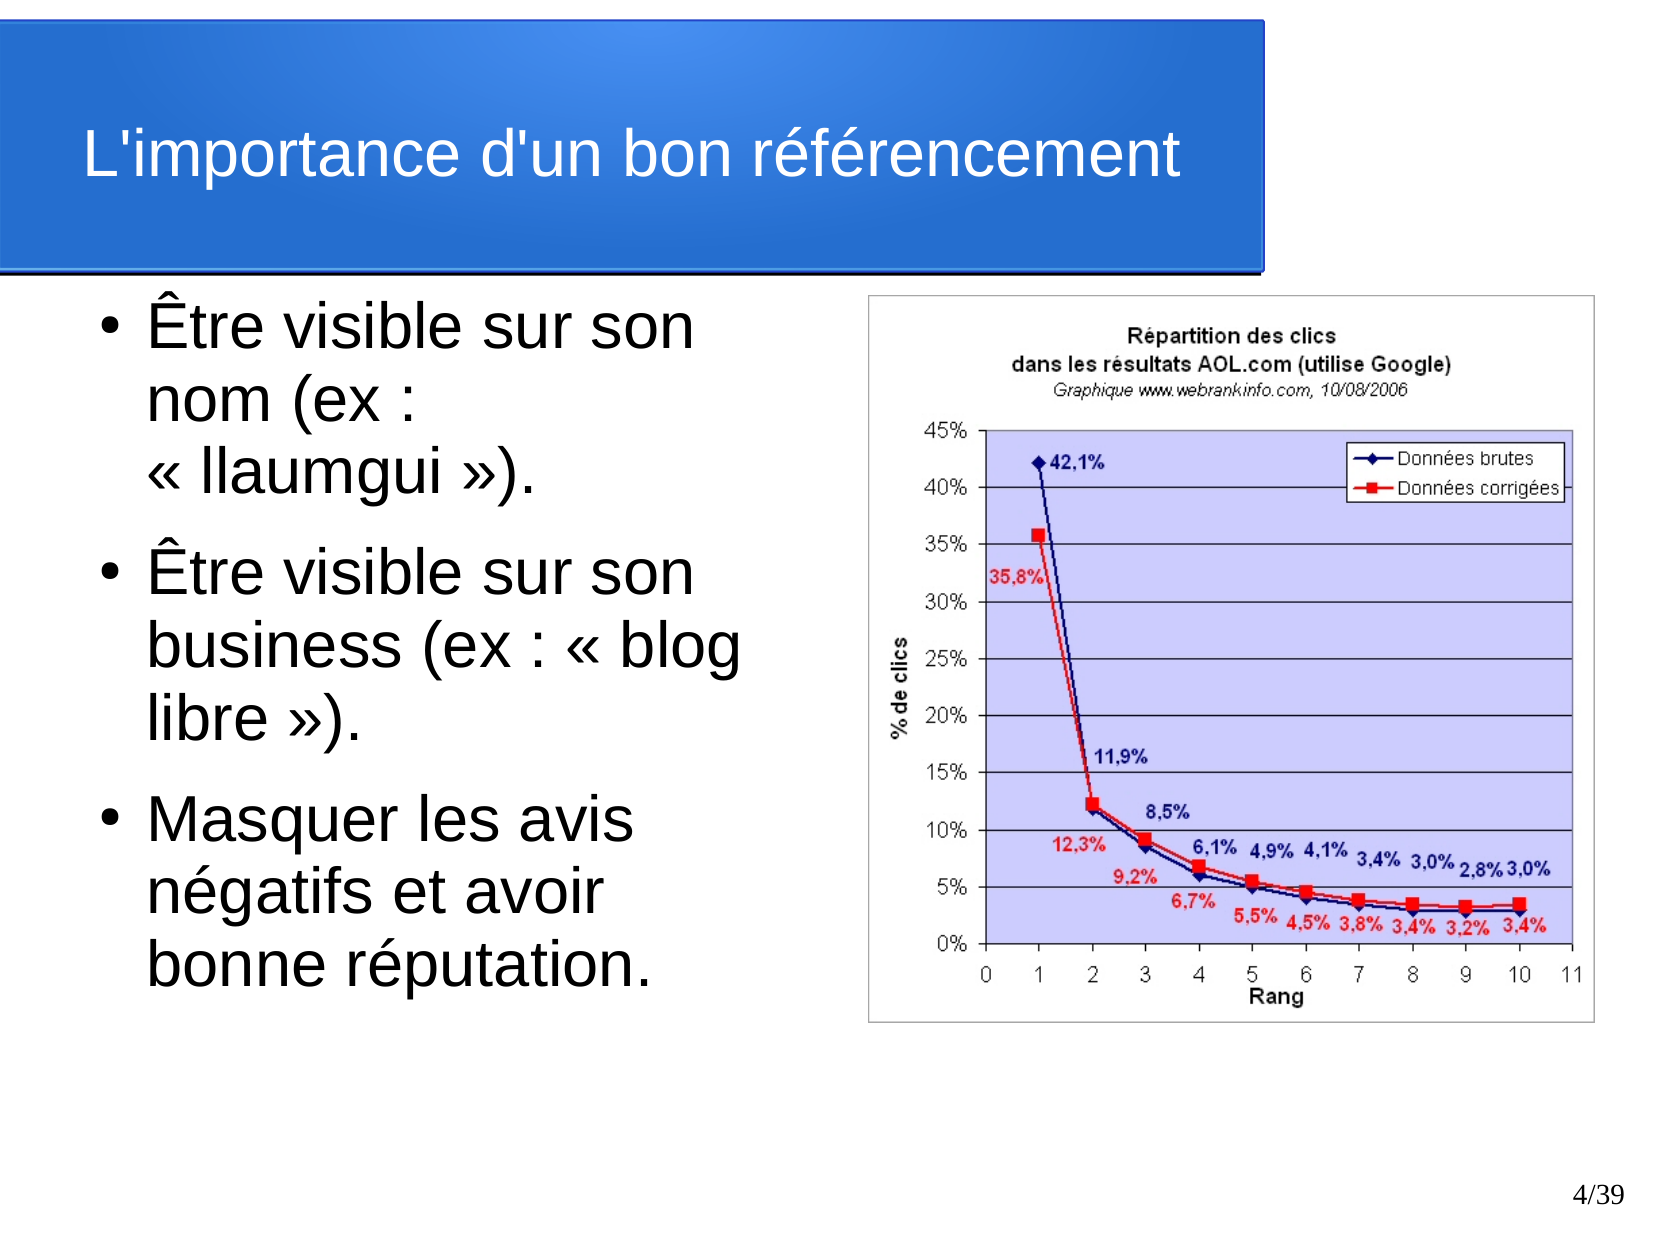

# L'importance d'un bon référencement
Être visible sur son nom (ex : « llaumgui »).
Être visible sur son business (ex : « blog libre »).
Masquer les avis négatifs et avoir bonne réputation.